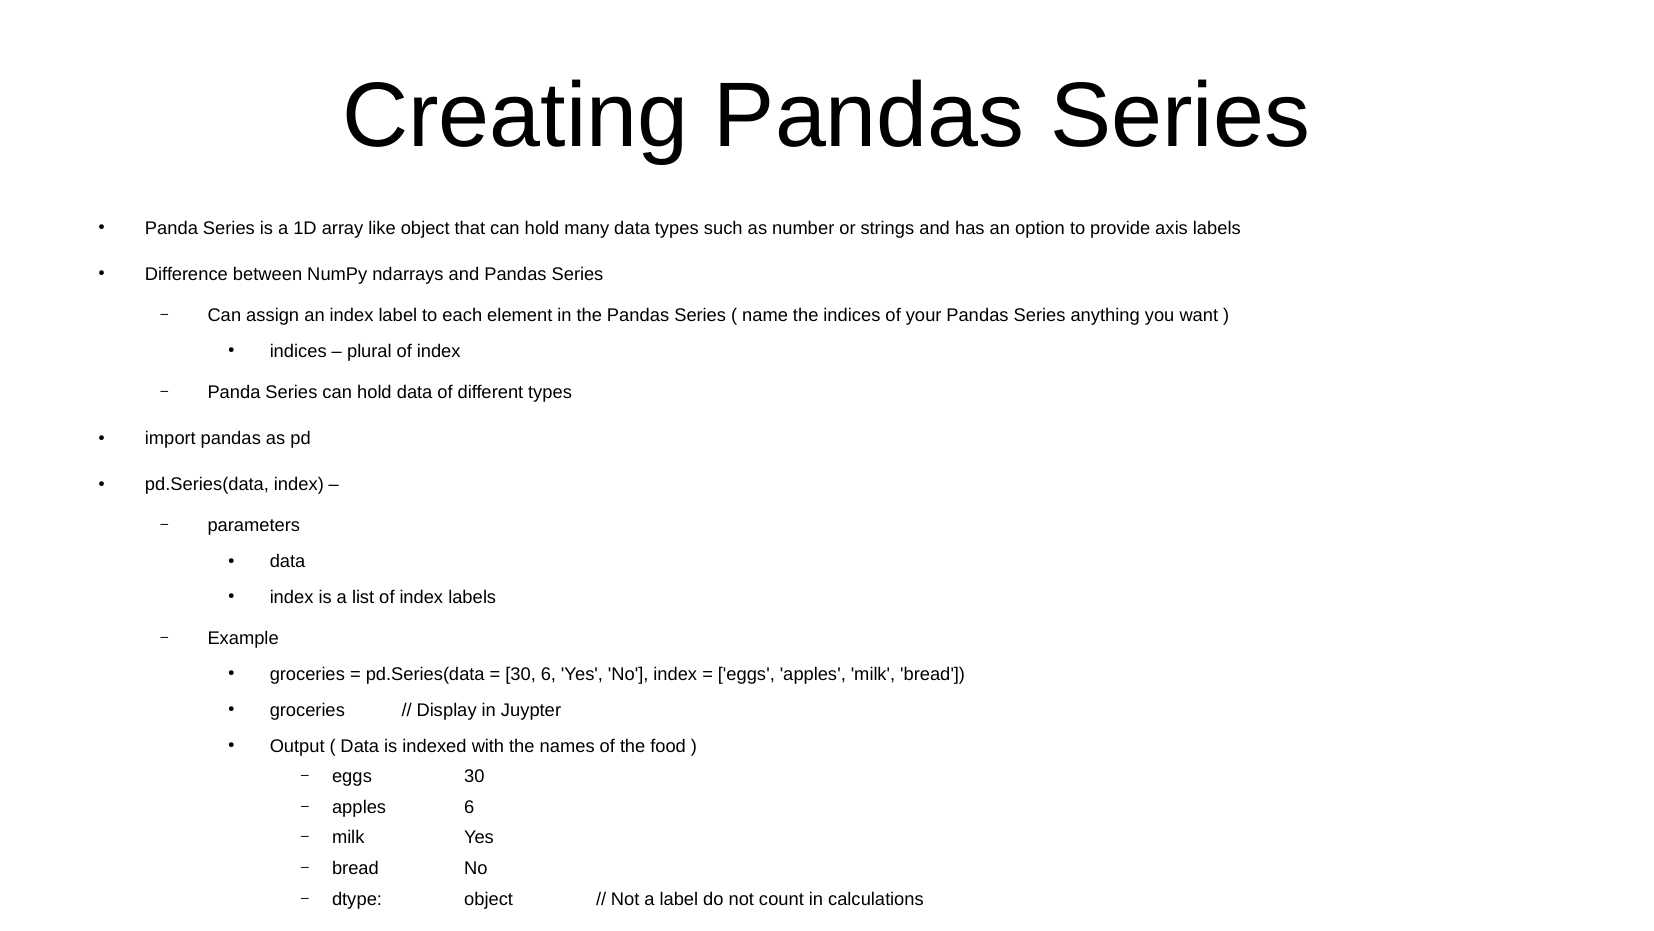

# Creating Pandas Series
Panda Series is a 1D array like object that can hold many data types such as number or strings and has an option to provide axis labels
Difference between NumPy ndarrays and Pandas Series
Can assign an index label to each element in the Pandas Series ( name the indices of your Pandas Series anything you want )
indices – plural of index
Panda Series can hold data of different types
import pandas as pd
pd.Series(data, index) –
parameters
data
index is a list of index labels
Example
groceries = pd.Series(data = [30, 6, 'Yes', 'No'], index = ['eggs', 'apples', 'milk', 'bread'])
groceries			// Display in Juypter
Output ( Data is indexed with the names of the food )
eggs 	30
apples 	6
milk 	Yes
bread 	No
dtype: 			 	object					 			// Not a label do not count in calculations